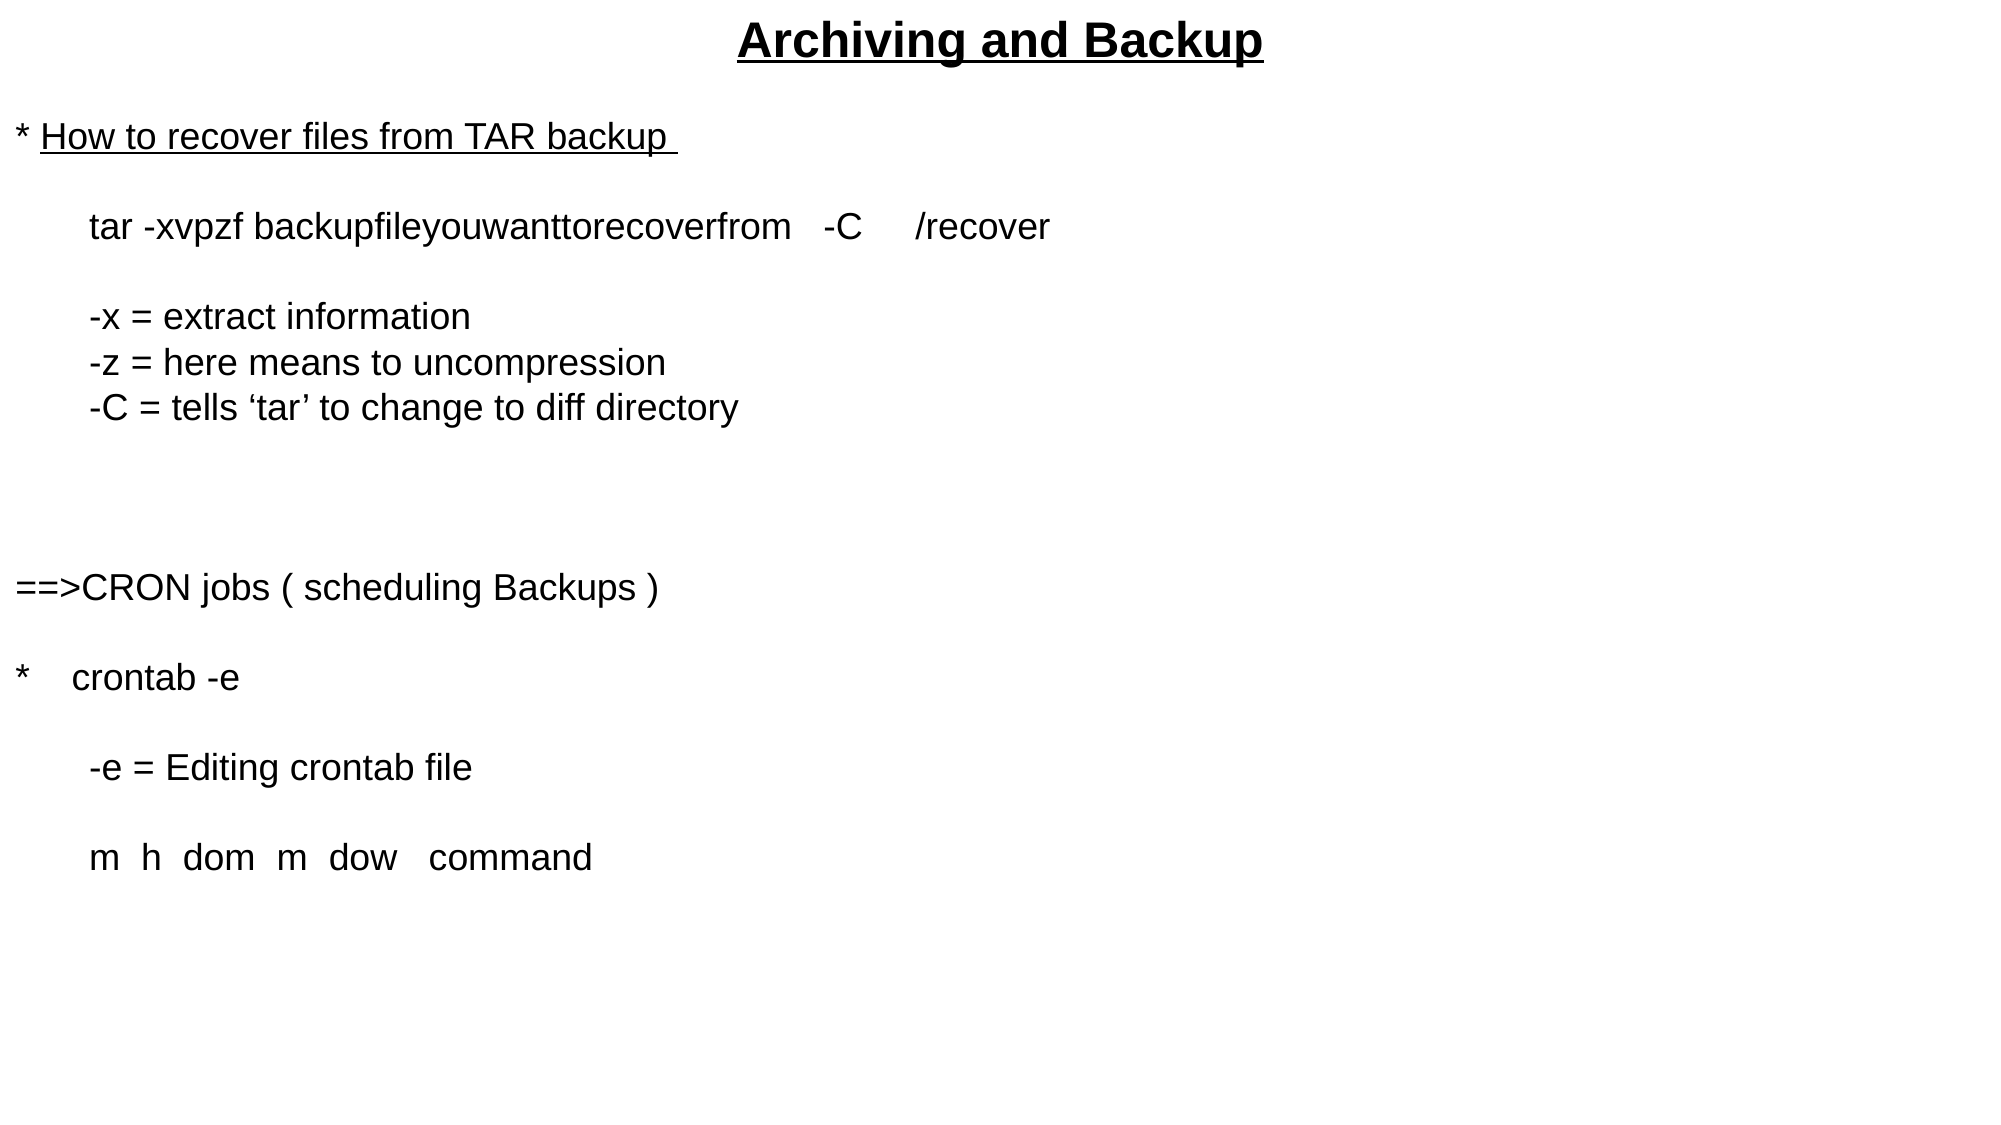

Archiving and Backup
* How to recover files from TAR backup
	tar -xvpzf backupfileyouwanttorecoverfrom -C /recover
	-x = extract information
	-z = here means to uncompression
	-C = tells ‘tar’ to change to diff directory
==>CRON jobs ( scheduling Backups )
* crontab -e
	-e = Editing crontab file
	m h dom m dow command